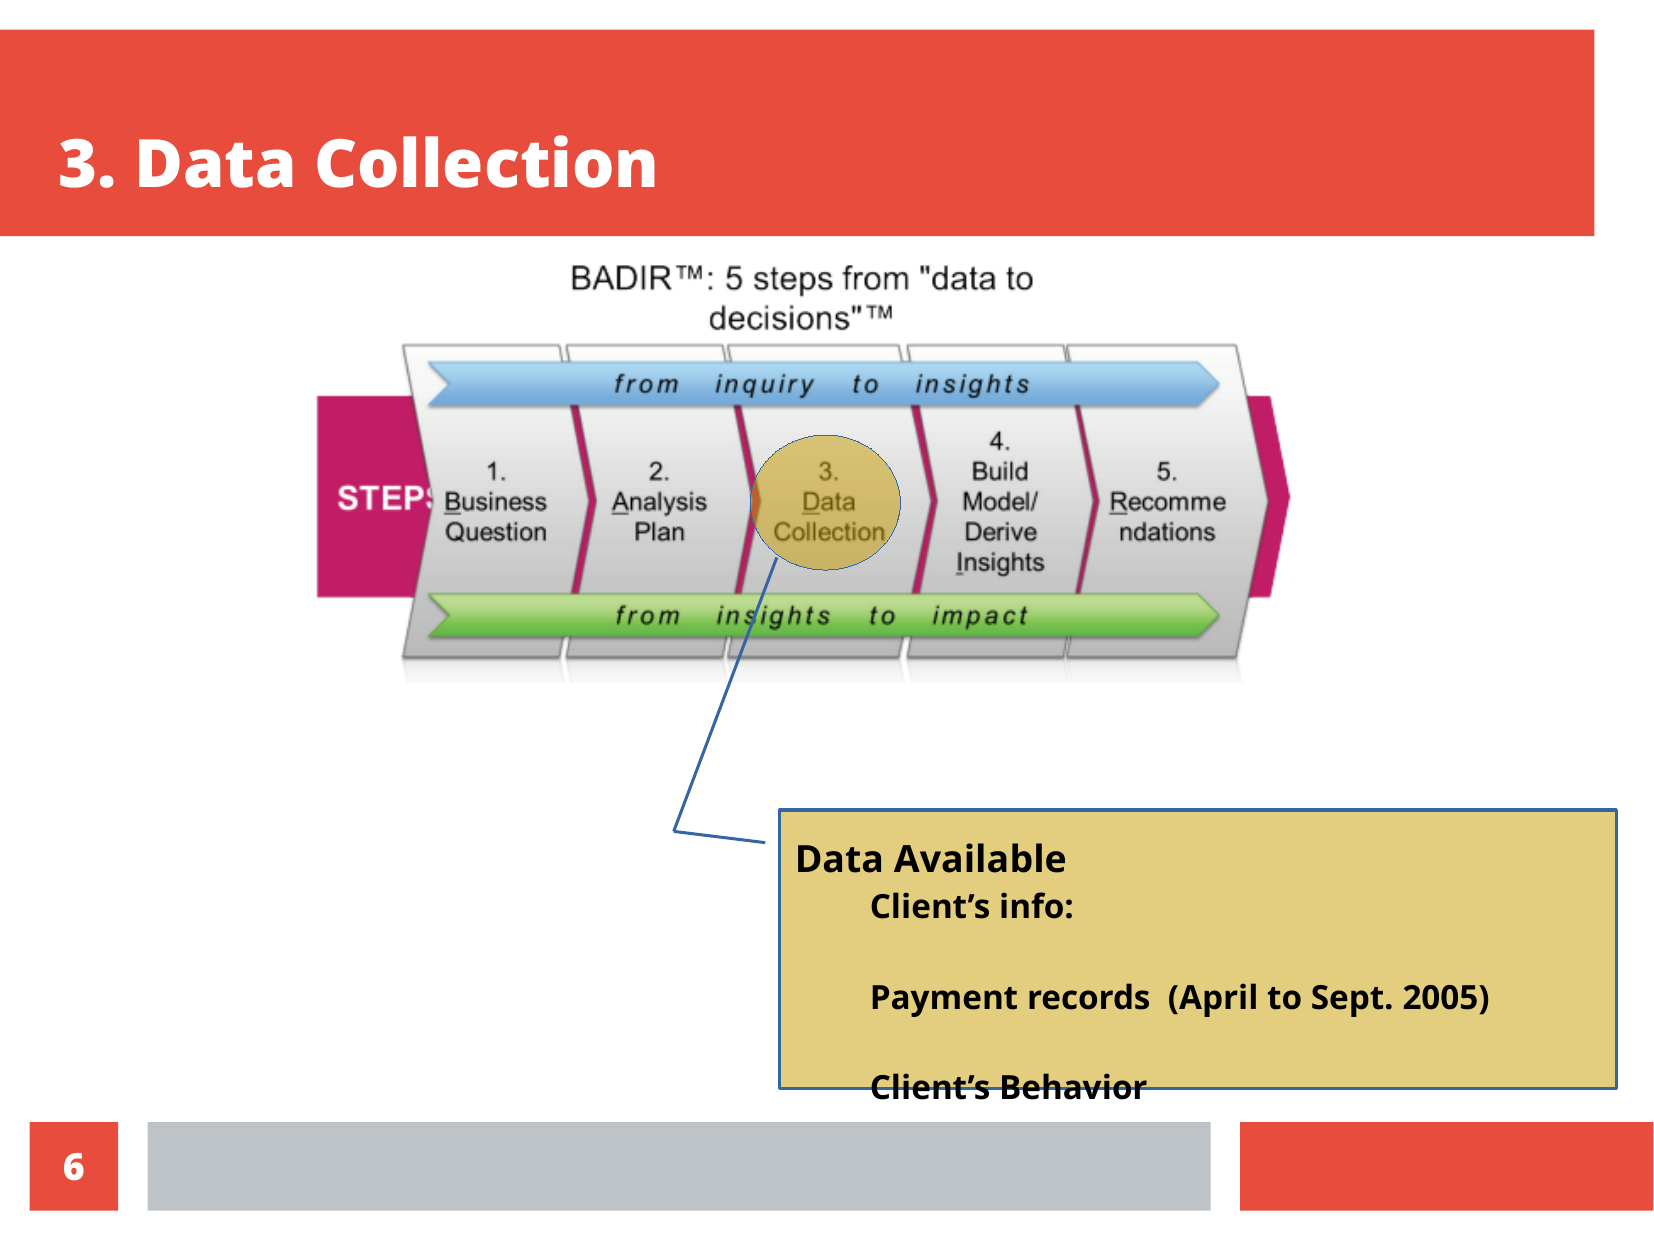

# 3. Data Collection
Data Available
	Client’s info:
	Payment records (April to Sept. 2005)
	Client’s Behavior
6